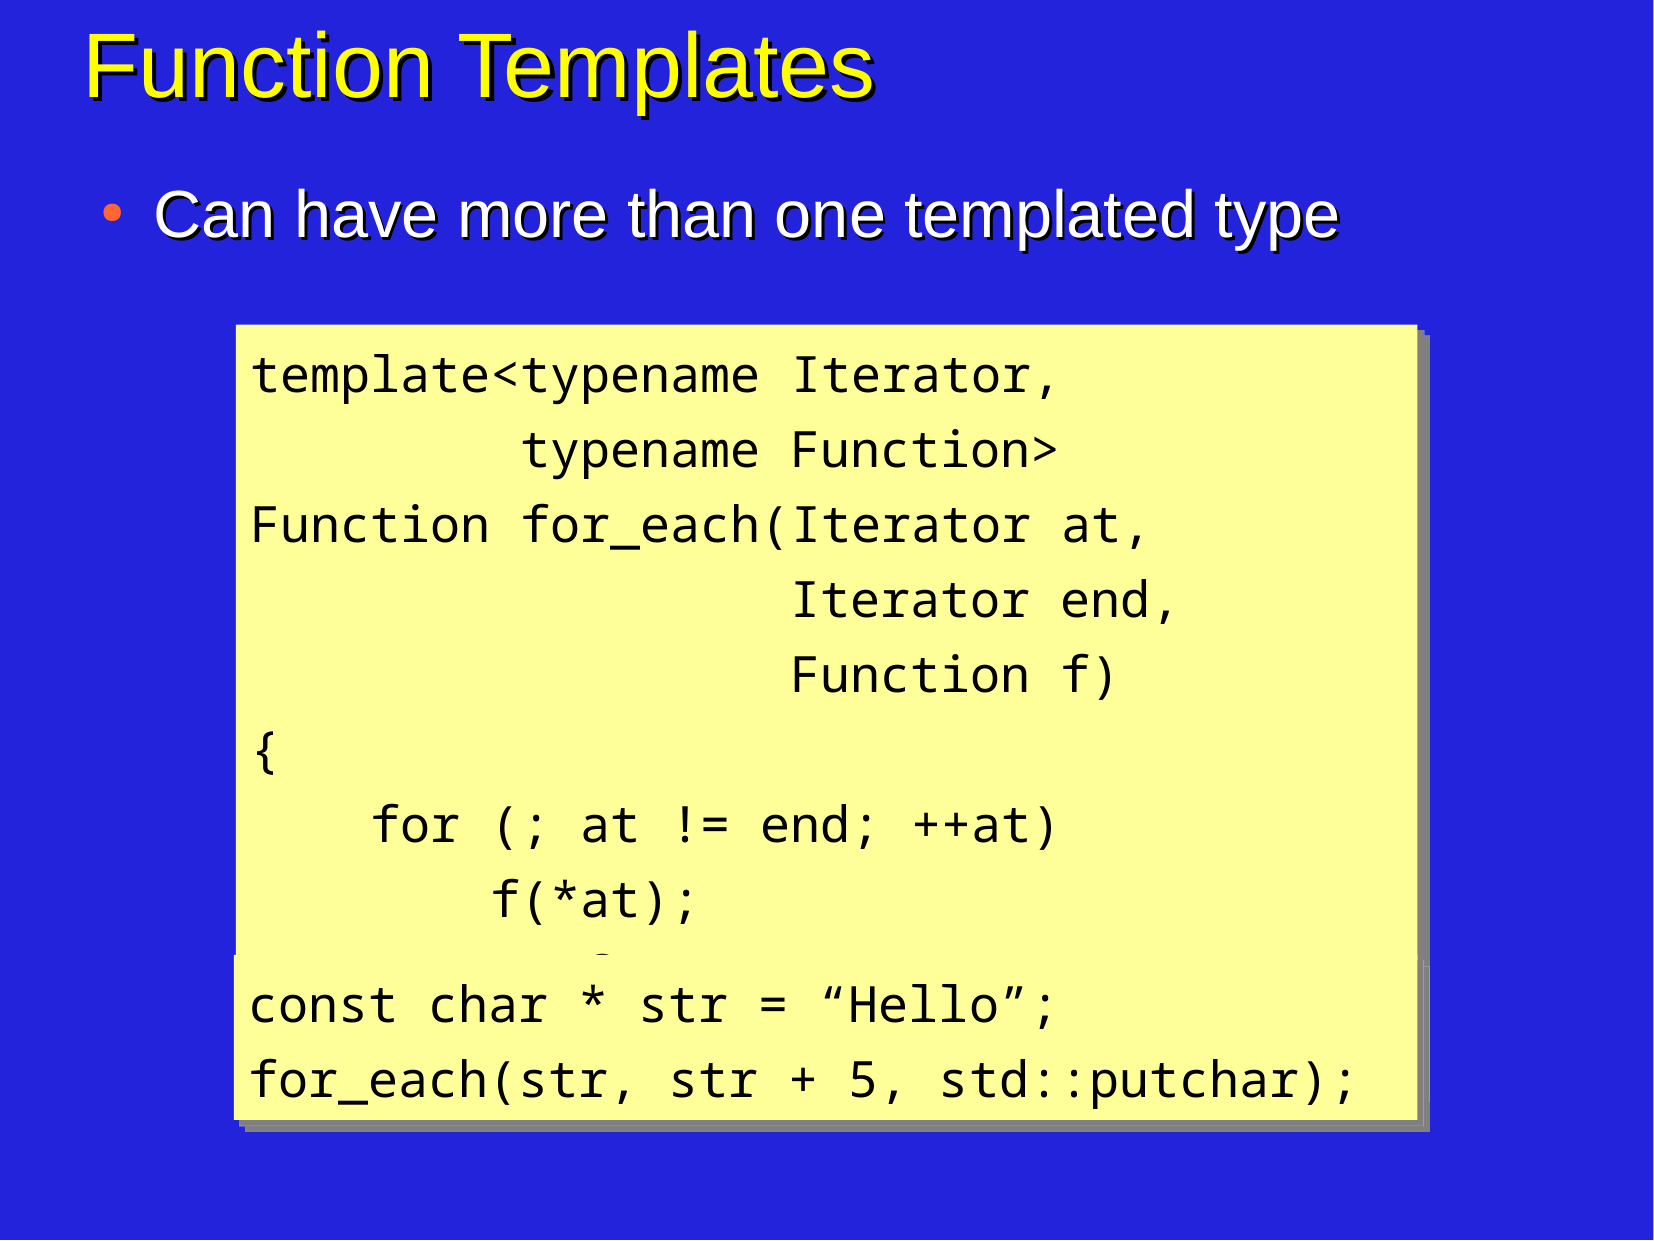

# Function Templates
Can have more than one templated type
template<typename Iterator,
 typename Function>
Function for_each(Iterator at,
 Iterator end,
 Function f)
{
 for (; at != end; ++at)
 f(*at);
 return f;
}
const char * str = “Hello”;
for_each(str, str + 5, std::putchar);